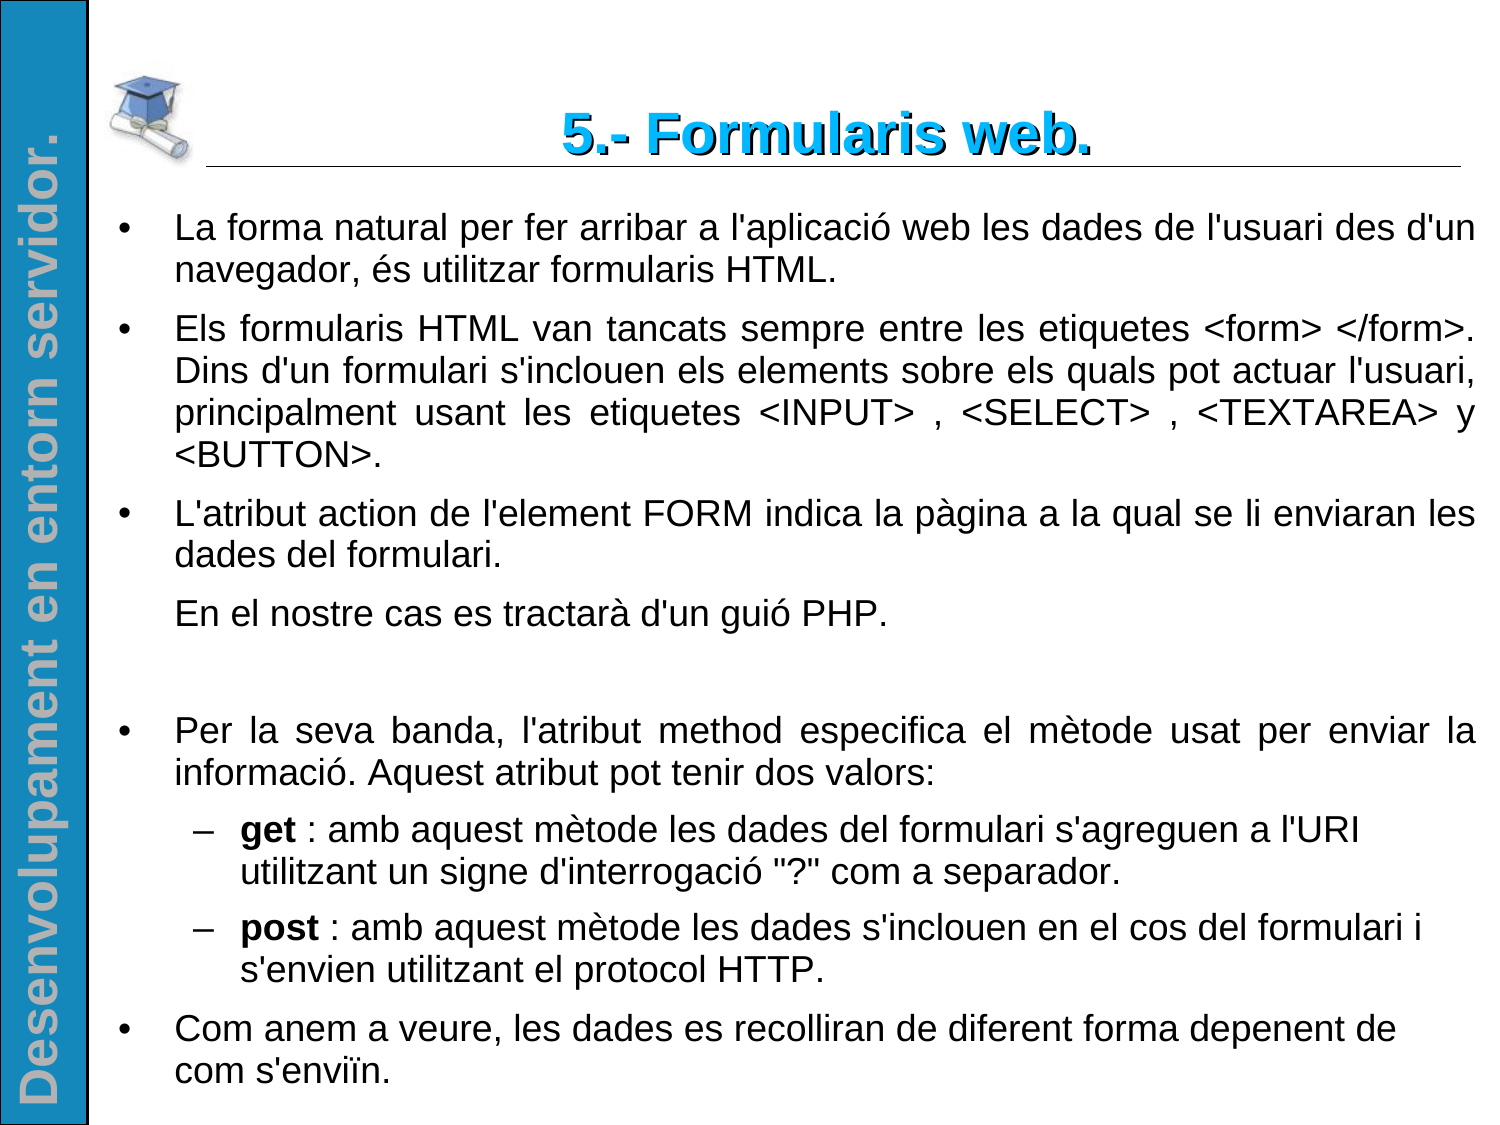

# 5.- Formularis web.
La forma natural per fer arribar a l'aplicació web les dades de l'usuari des d'un navegador, és utilitzar formularis HTML.
Els formularis HTML van tancats sempre entre les etiquetes <form> </form>. Dins d'un formulari s'inclouen els elements sobre els quals pot actuar l'usuari, principalment usant les etiquetes <INPUT> , <SELECT> , <TEXTAREA> y <BUTTON>.
L'atribut action de l'element FORM indica la pàgina a la qual se li enviaran les dades del formulari.
En el nostre cas es tractarà d'un guió PHP.
Per la seva banda, l'atribut method especifica el mètode usat per enviar la informació. Aquest atribut pot tenir dos valors:
get : amb aquest mètode les dades del formulari s'agreguen a l'URI utilitzant un signe d'interrogació "?" com a separador.
post : amb aquest mètode les dades s'inclouen en el cos del formulari i s'envien utilitzant el protocol HTTP.
Com anem a veure, les dades es recolliran de diferent forma depenent de com s'enviïn.